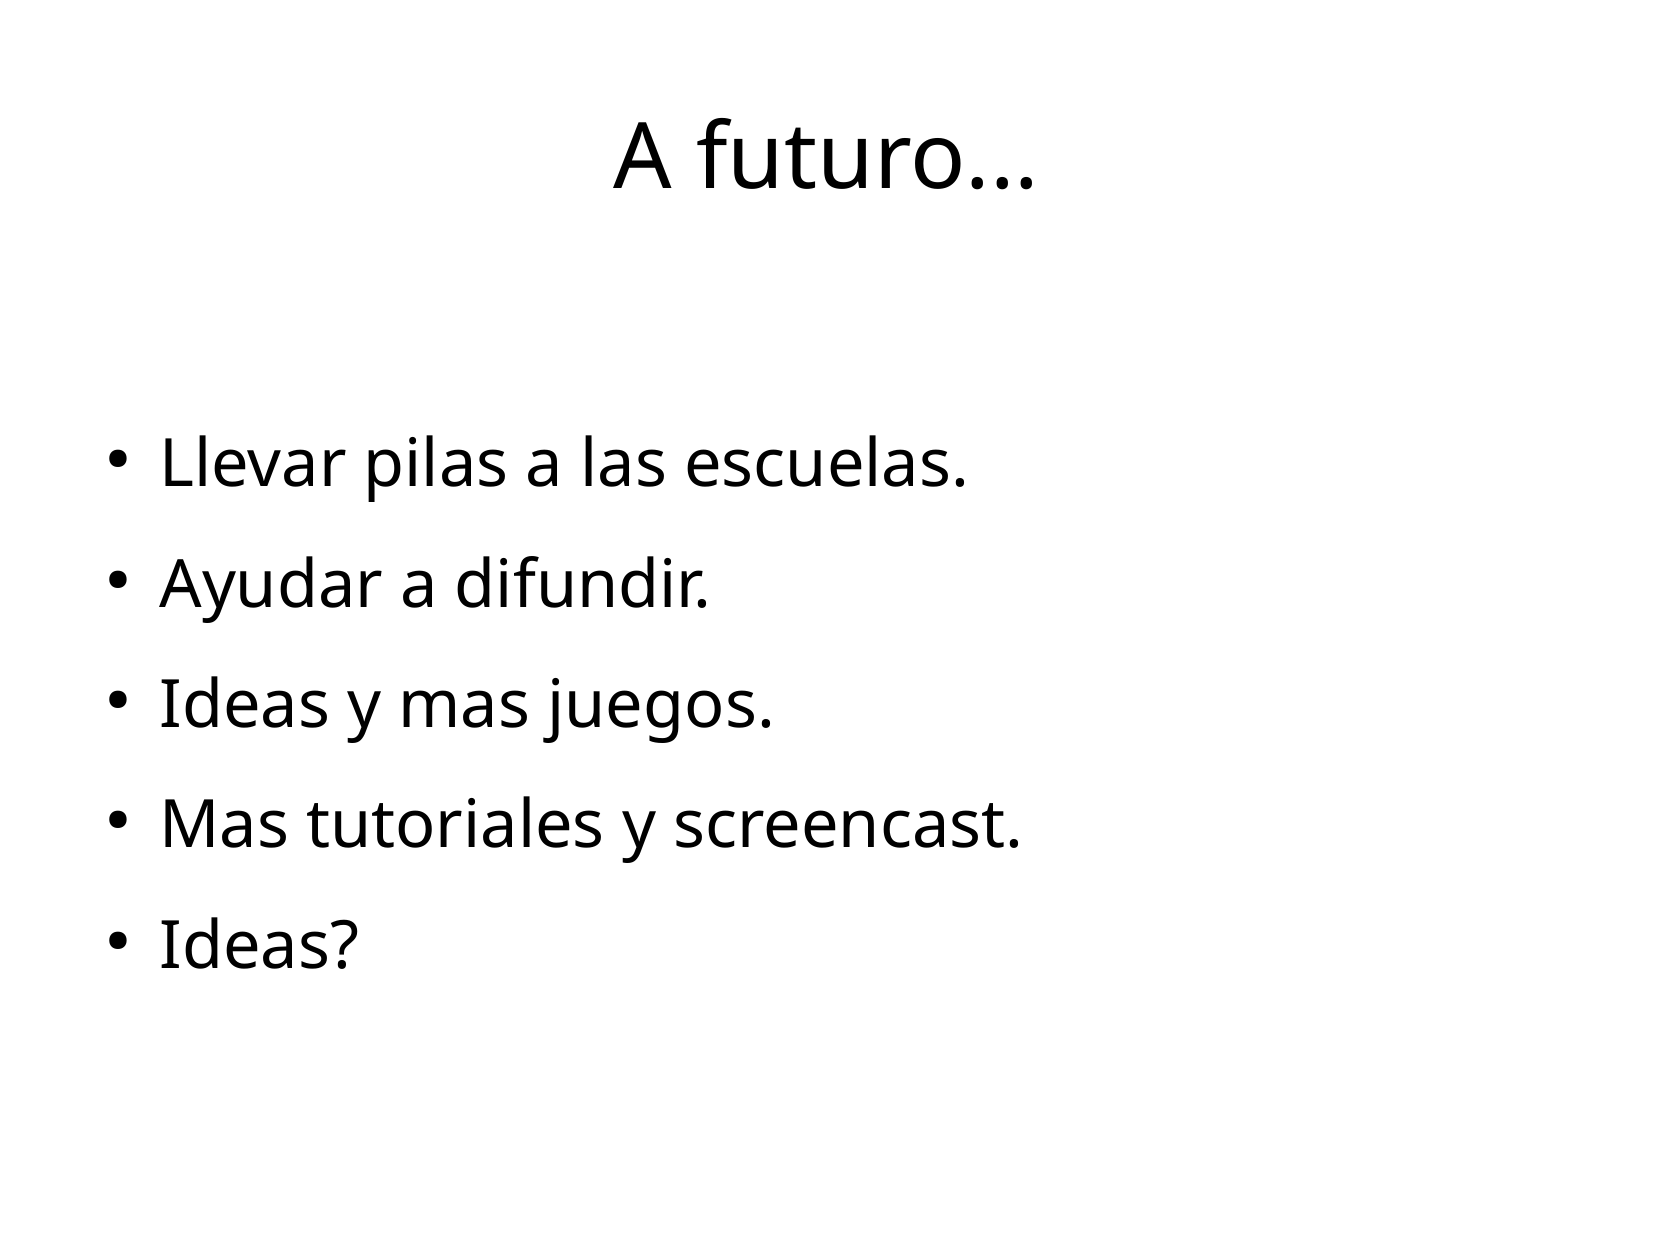

# A futuro...
Llevar pilas a las escuelas.
Ayudar a difundir.
Ideas y mas juegos.
Mas tutoriales y screencast.
Ideas?